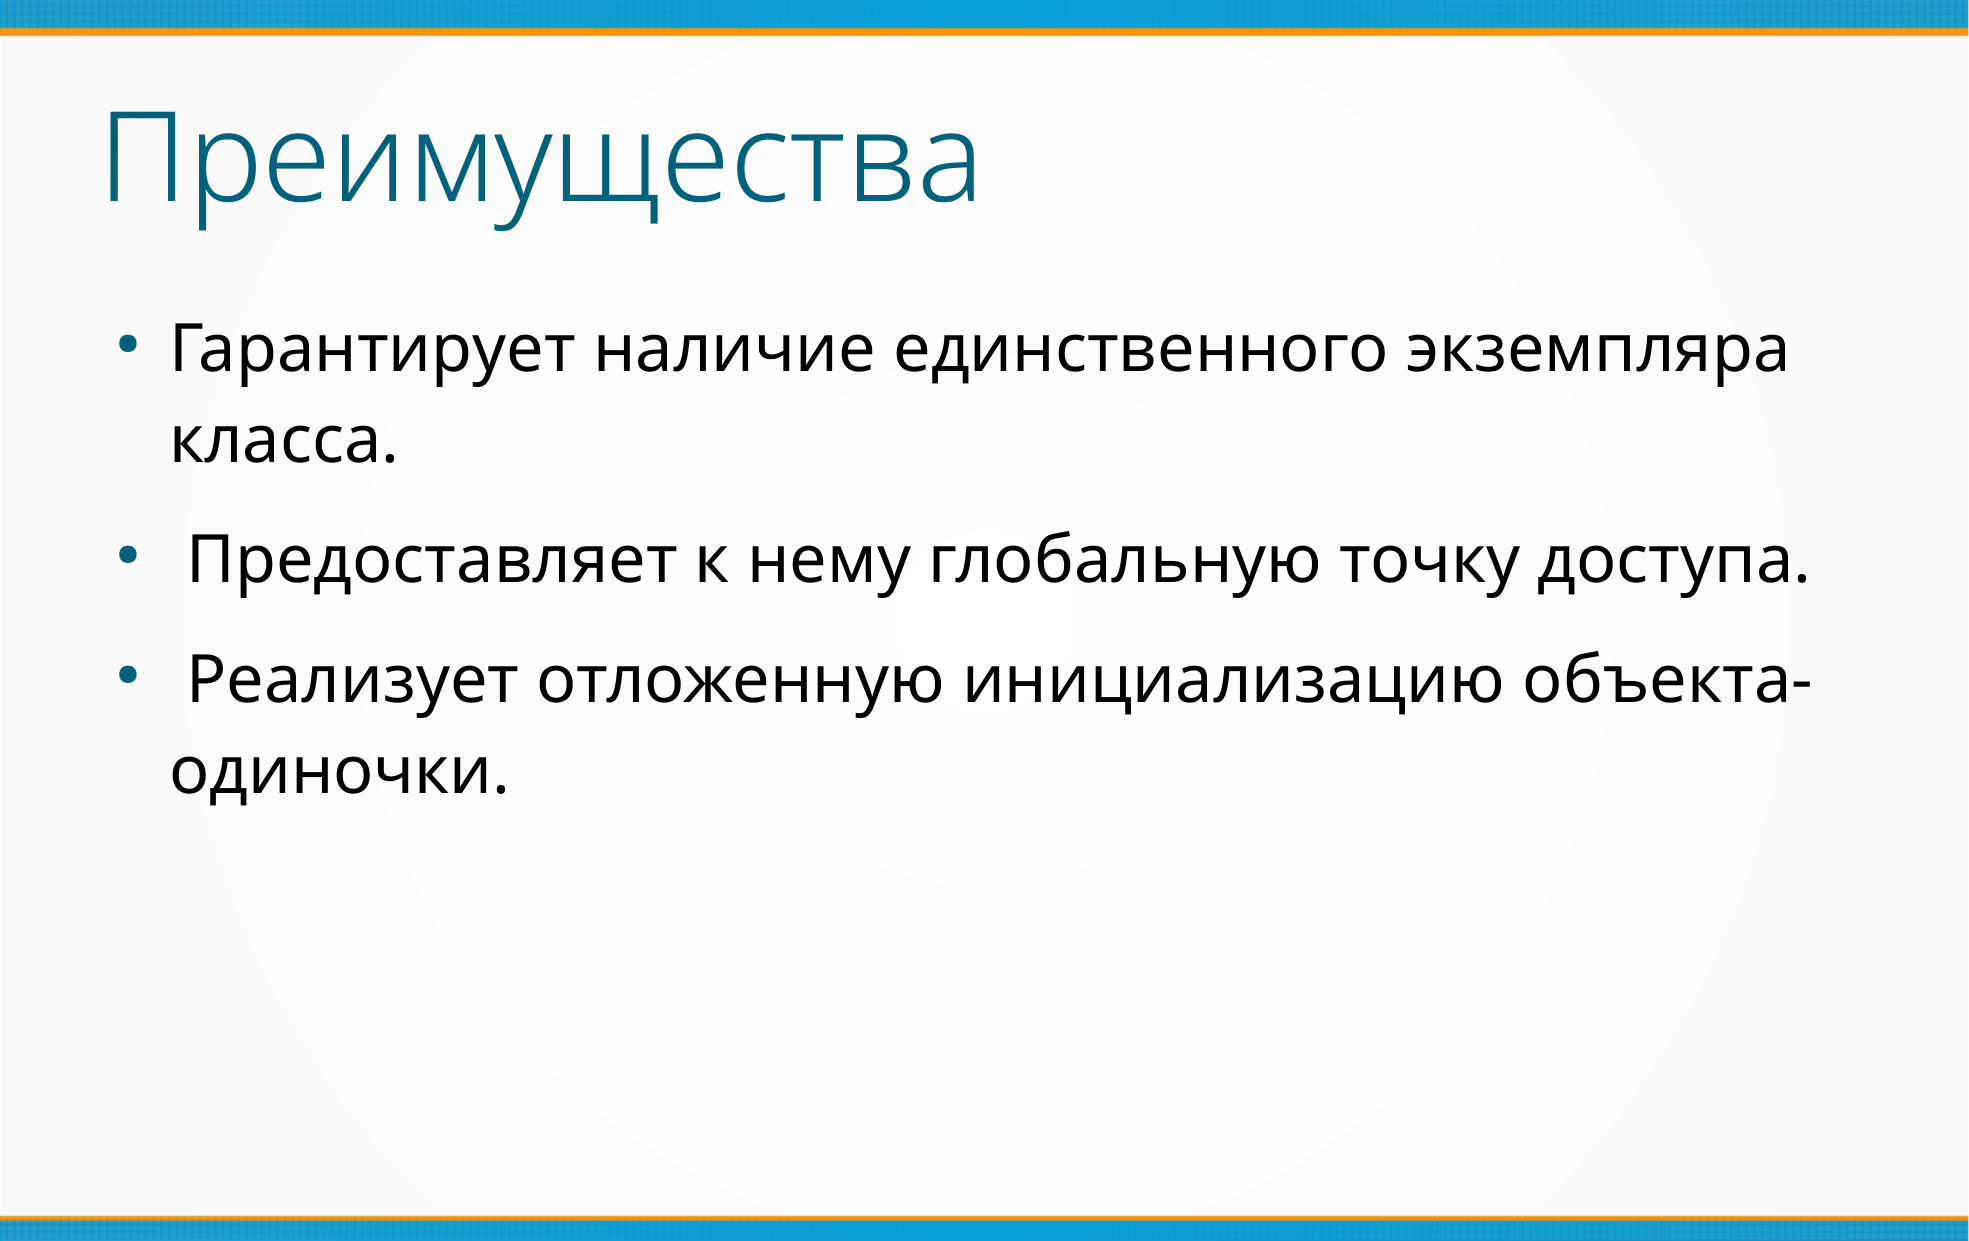

# Преимущества
Гарантирует наличие единственного экземпляра класса.
 Предоставляет к нему глобальную точку доступа.
 Реализует отложенную инициализацию объекта-одиночки.